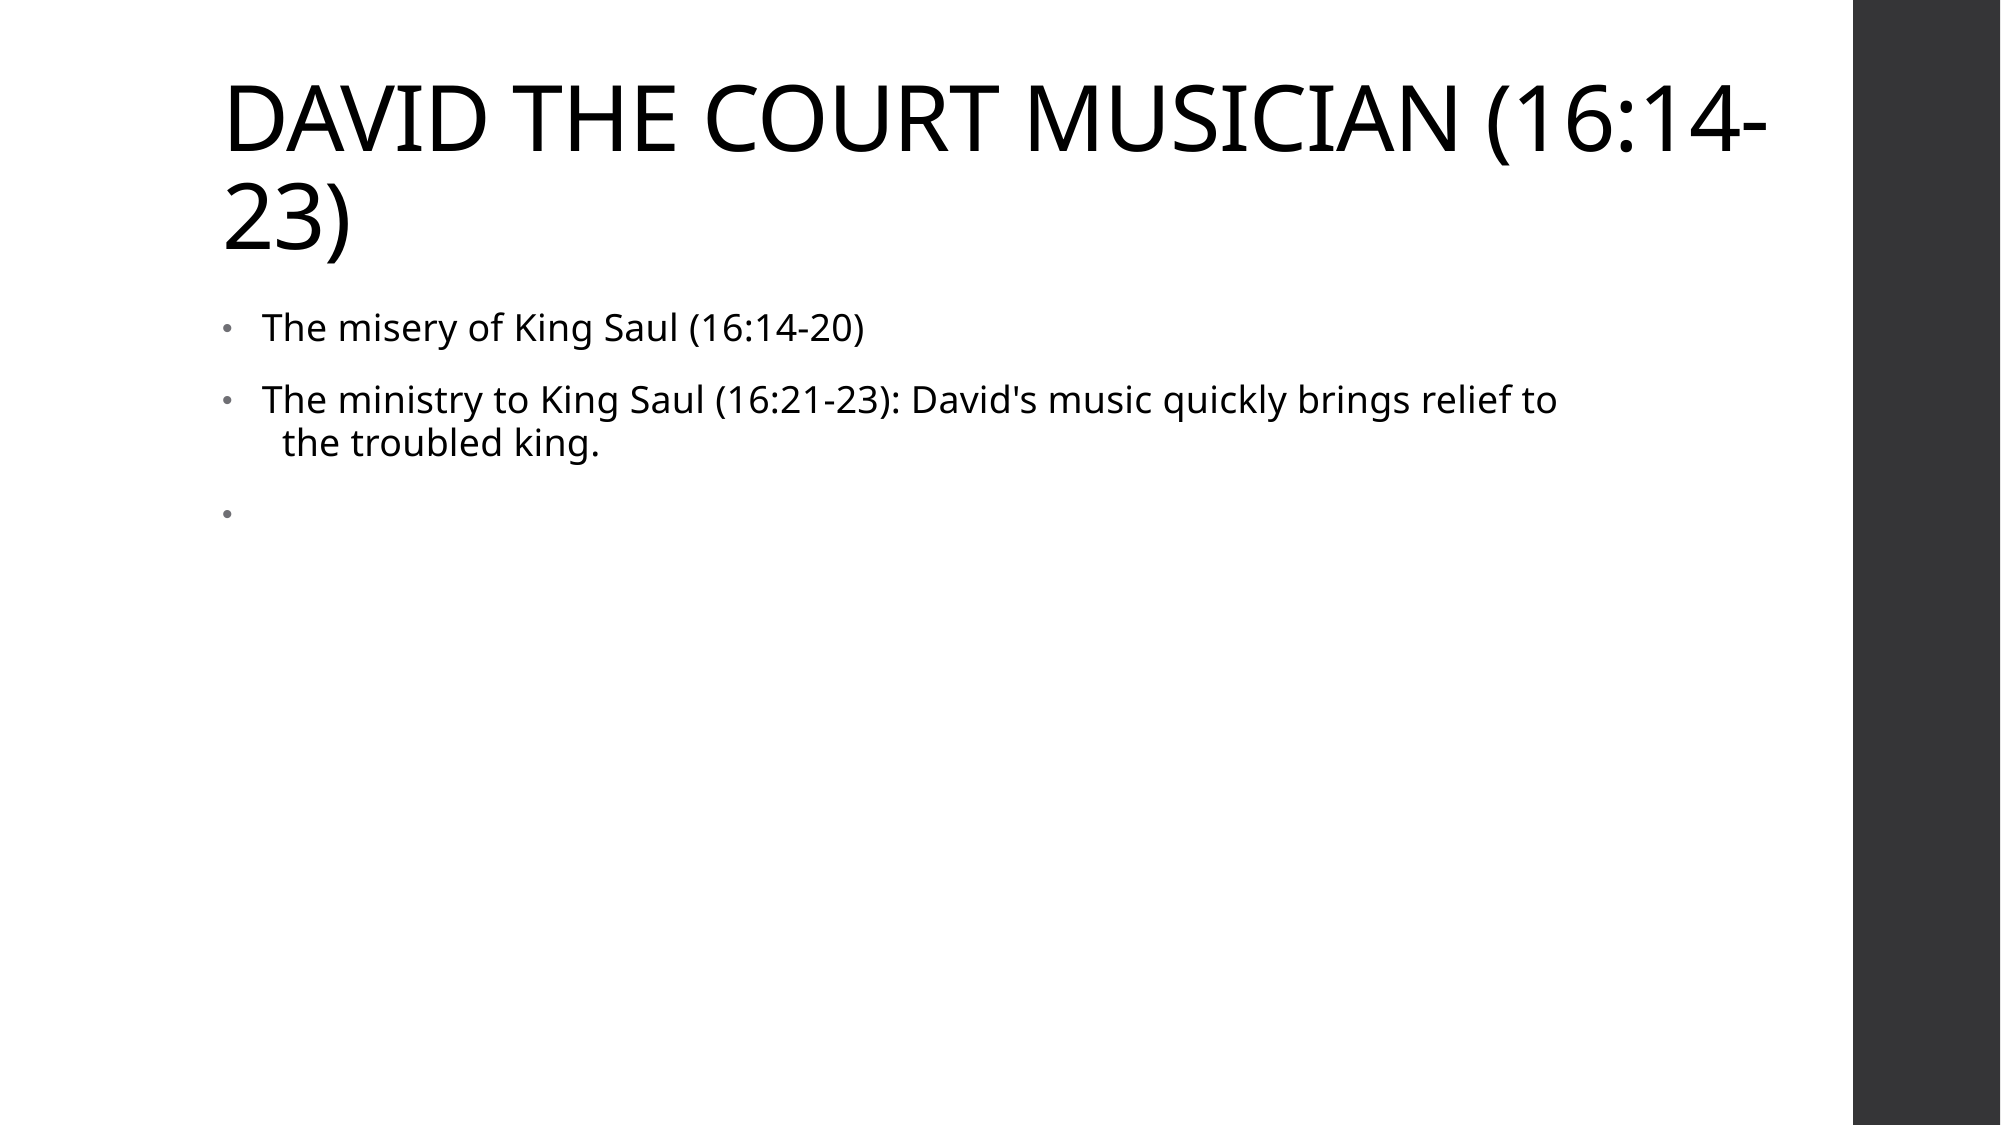

# DAVID THE COURT MUSICIAN (16:14-23)
 The misery of King Saul (16:14-20)
 The ministry to King Saul (16:21-23): David's music quickly brings relief to the troubled king.